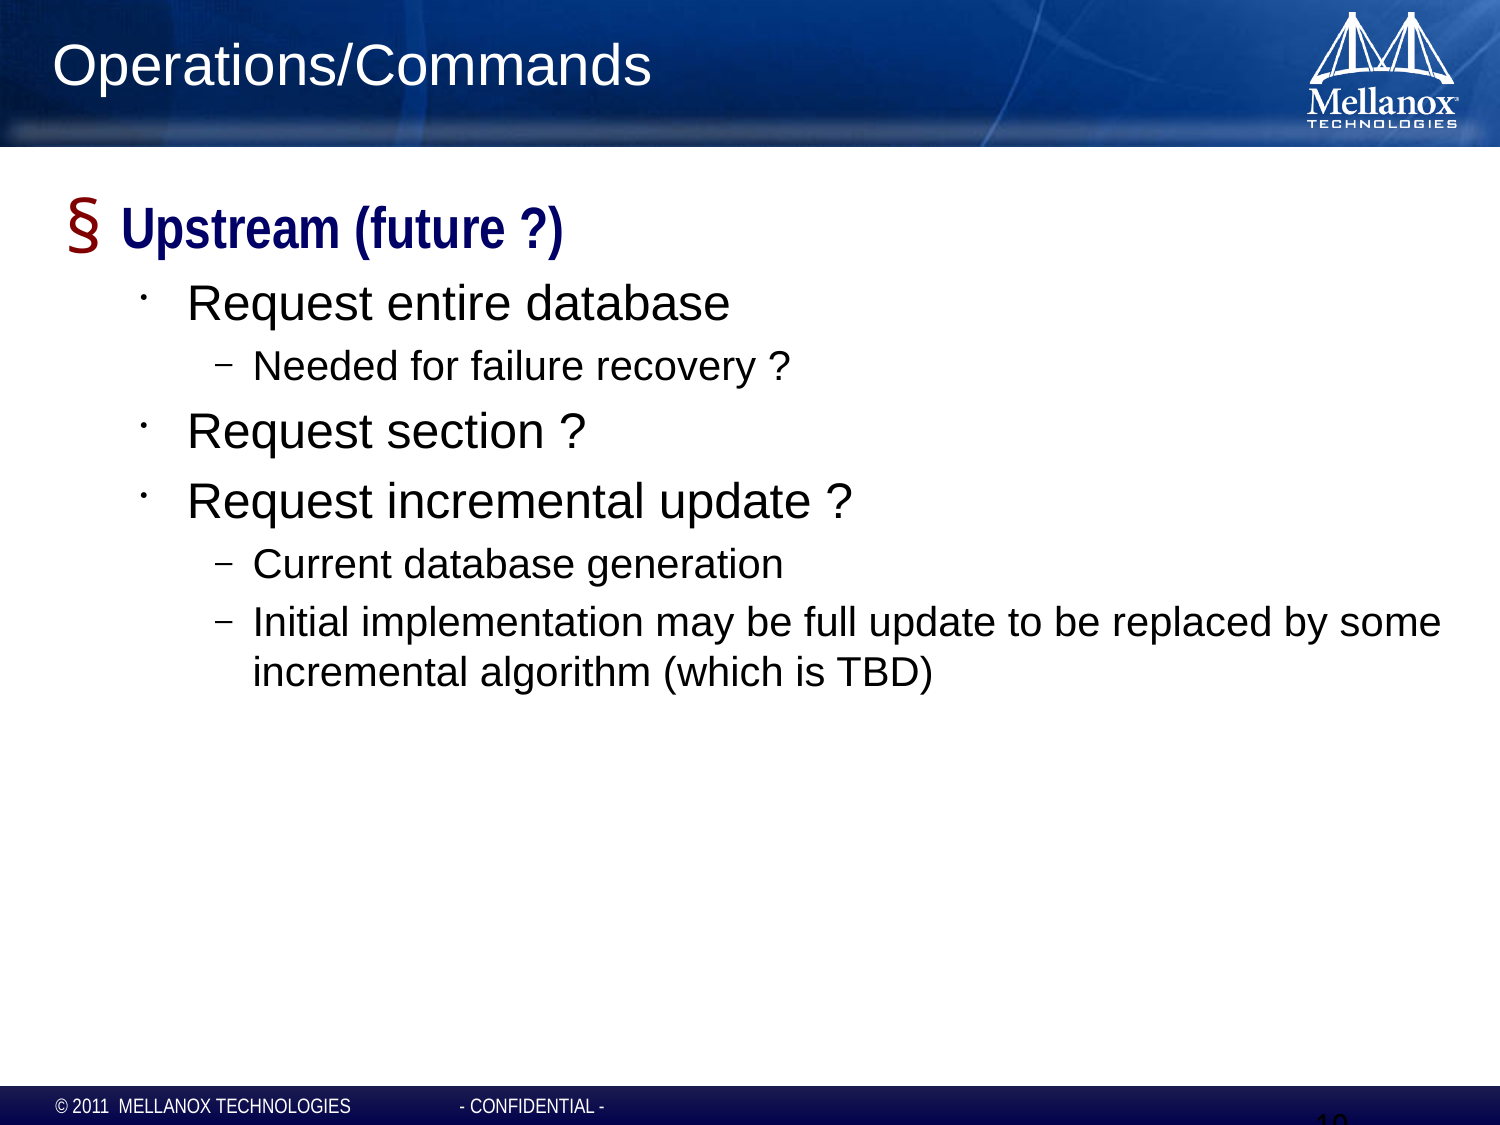

# Operations/Commands
Upstream (future ?)
Request entire database
Needed for failure recovery ?
Request section ?
Request incremental update ?
Current database generation
Initial implementation may be full update to be replaced by some incremental algorithm (which is TBD)